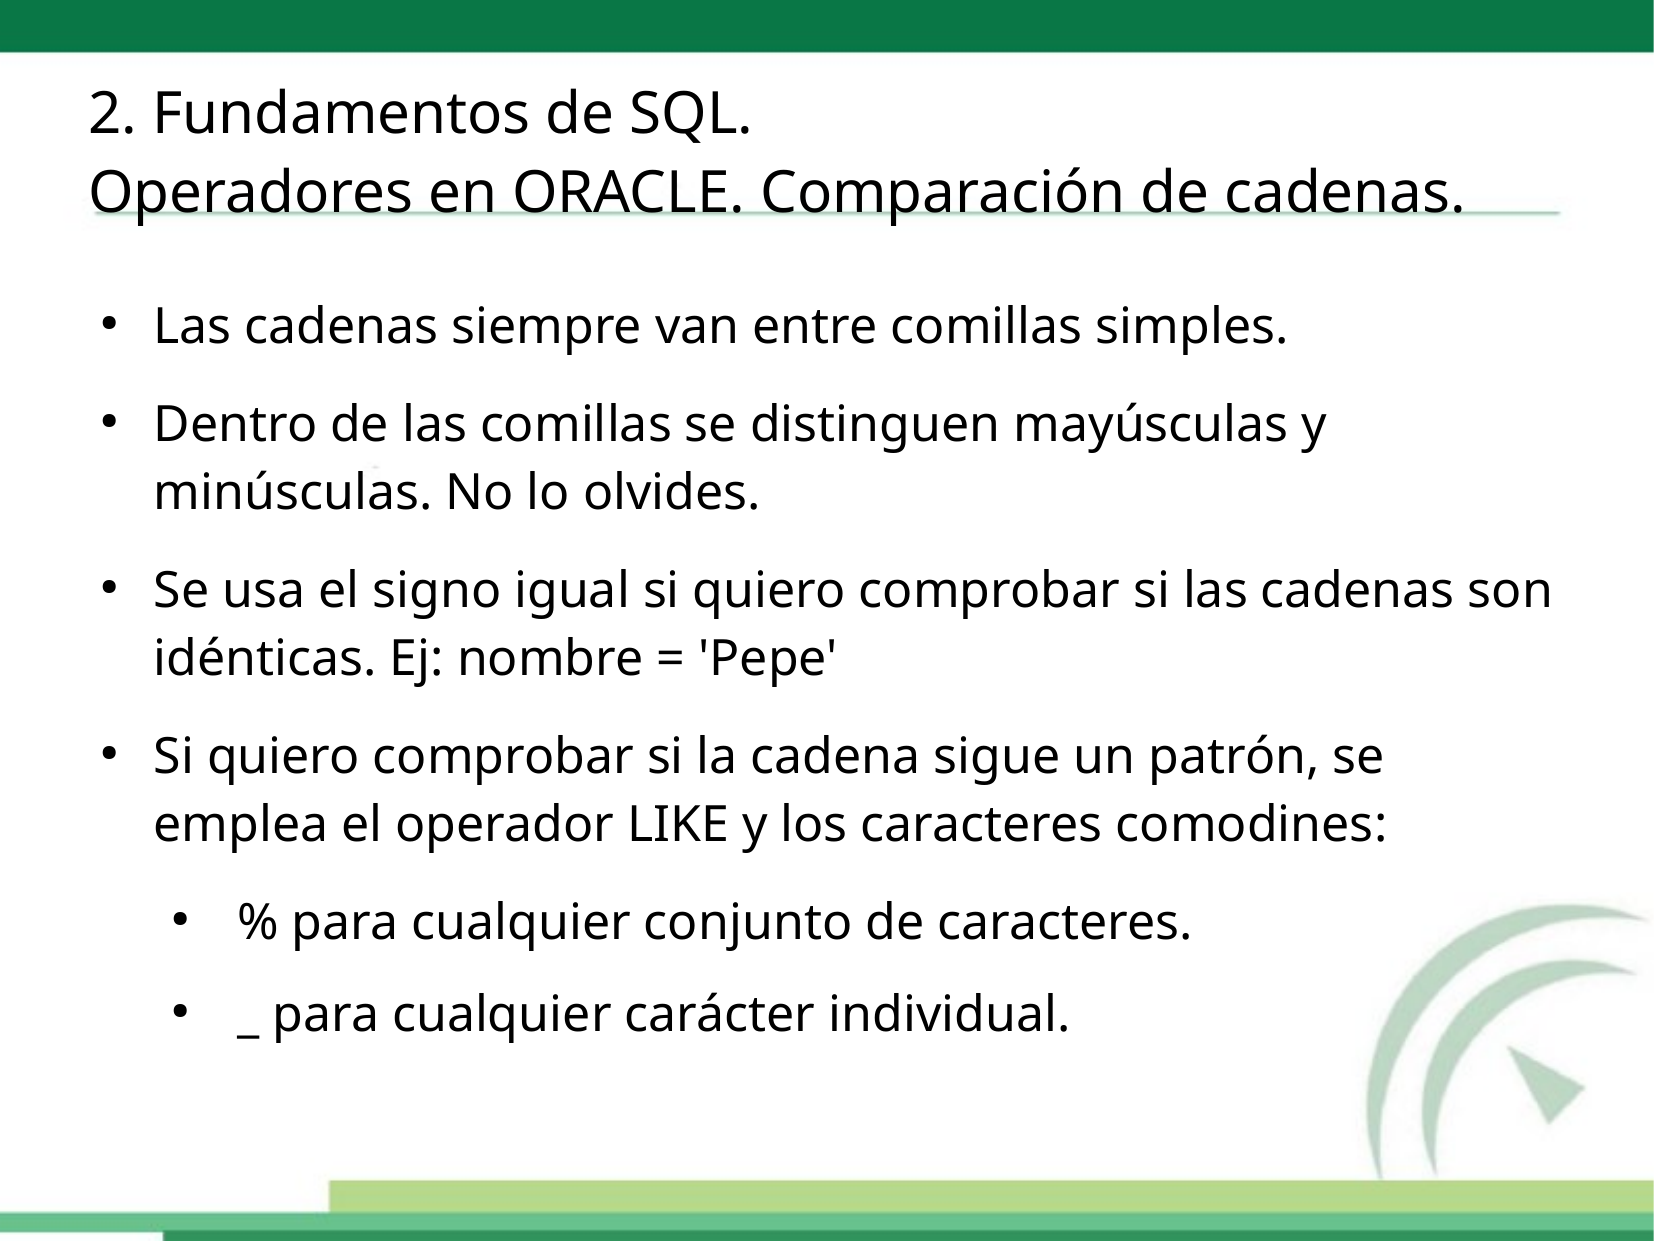

# 2. Fundamentos de SQL. Operadores en ORACLE. Comparación de cadenas.
Las cadenas siempre van entre comillas simples.
Dentro de las comillas se distinguen mayúsculas y minúsculas. No lo olvides.
Se usa el signo igual si quiero comprobar si las cadenas son idénticas. Ej: nombre = 'Pepe'
Si quiero comprobar si la cadena sigue un patrón, se emplea el operador LIKE y los caracteres comodines:
 % para cualquier conjunto de caracteres.
 _ para cualquier carácter individual.